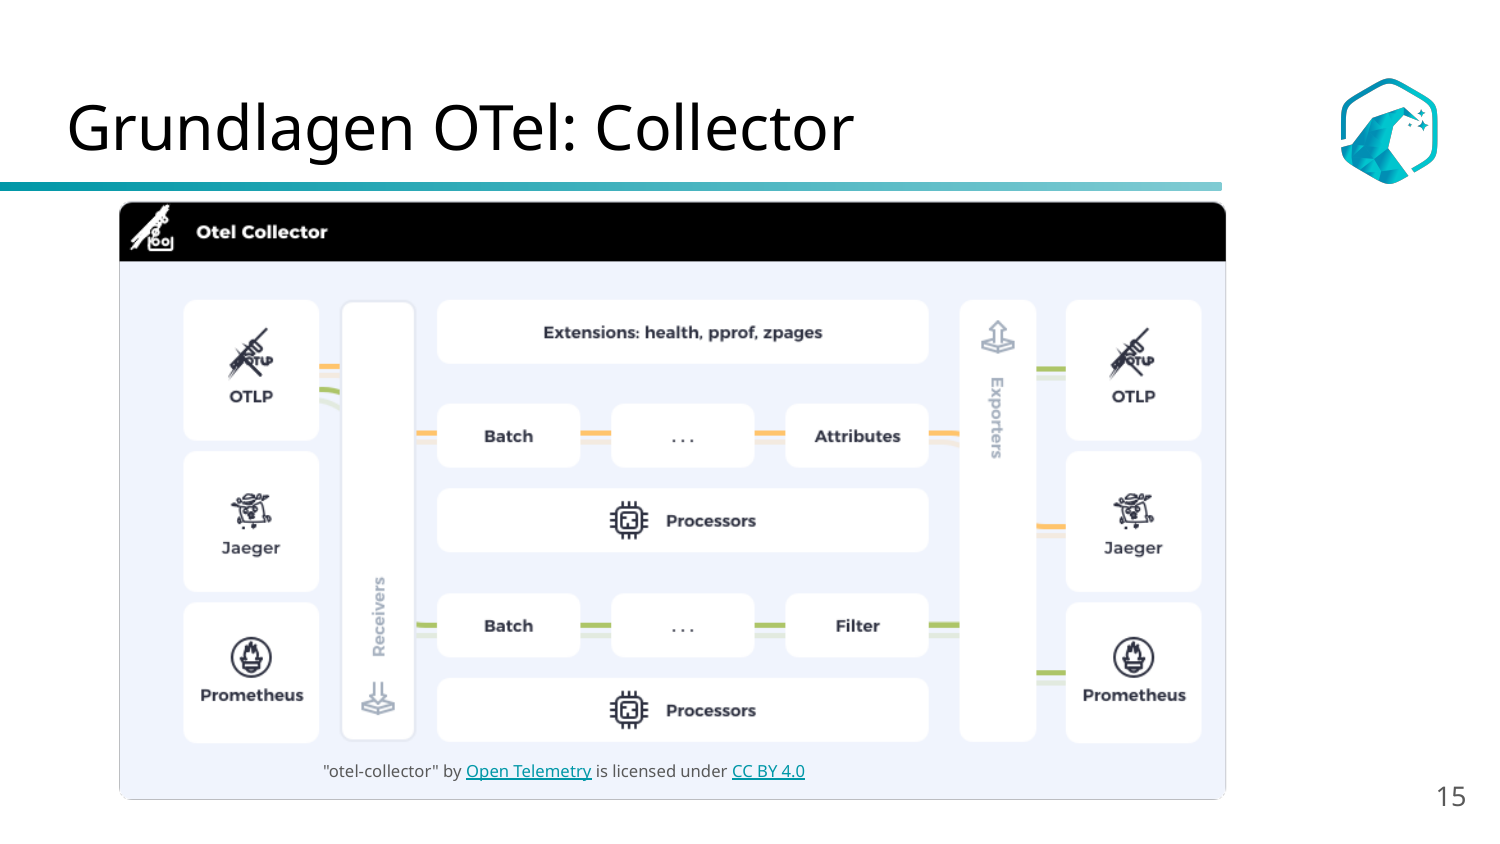

# Grundlagen OTel: Collector
"otel-collector" by Open Telemetry is licensed under CC BY 4.0